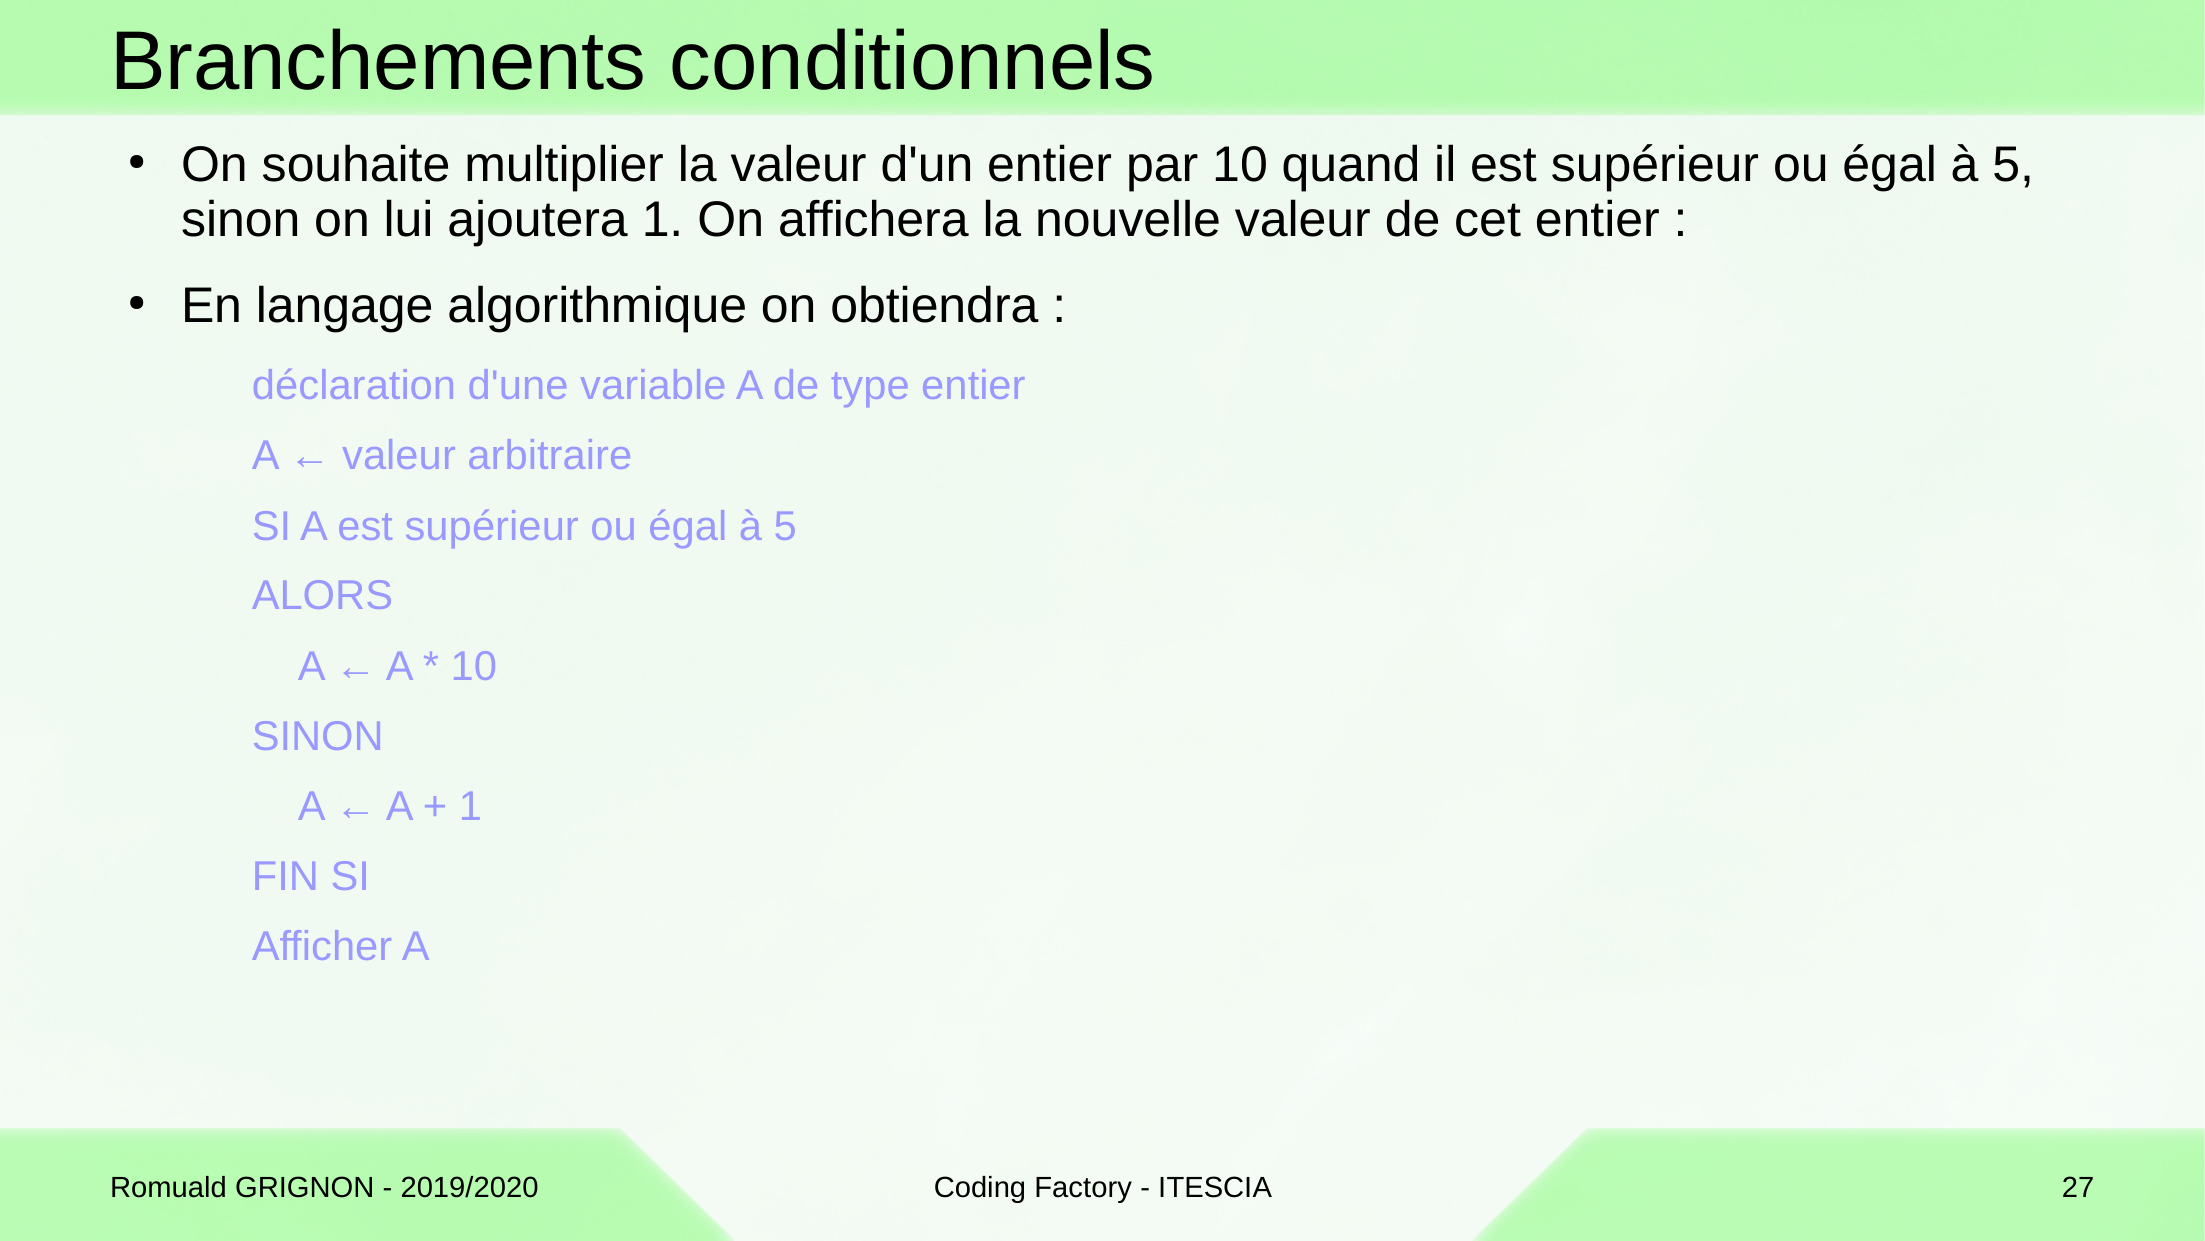

# Branchements conditionnels
On souhaite multiplier la valeur d'un entier par 10 quand il est supérieur ou égal à 5, sinon on lui ajoutera 1. On affichera la nouvelle valeur de cet entier :
En langage algorithmique on obtiendra :
déclaration d'une variable A de type entier
A ← valeur arbitraire
SI A est supérieur ou égal à 5
ALORS
 A ← A * 10
SINON
 A ← A + 1
FIN SI
Afficher A
Romuald GRIGNON - 2019/2020
Coding Factory - ITESCIA
27